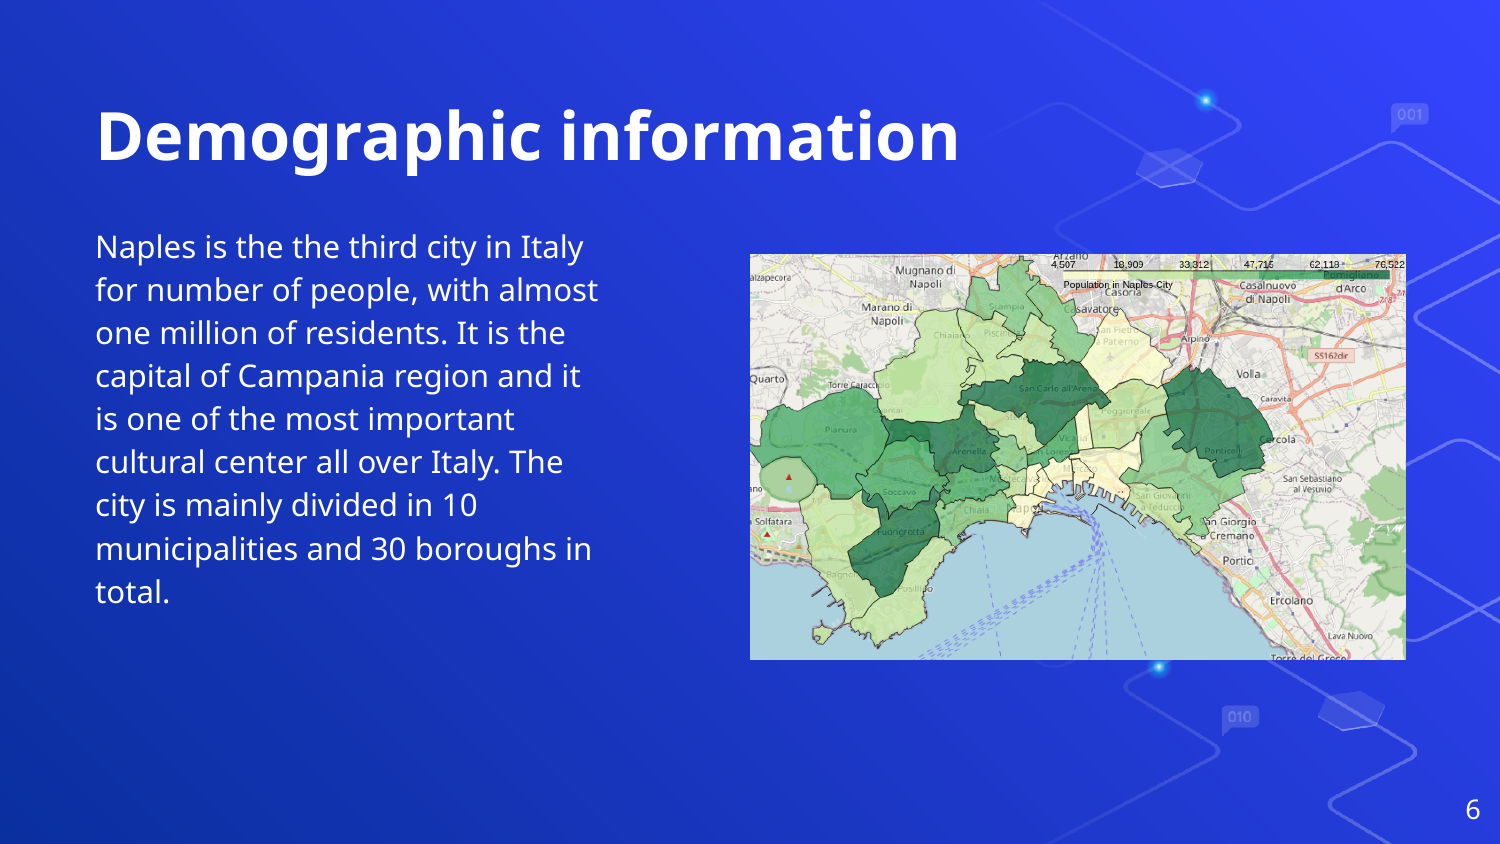

Demographic information
Naples is the the third city in Italy for number of people, with almost one million of residents. It is the capital of Campania region and it is one of the most important cultural center all over Italy. The city is mainly divided in 10 municipalities and 30 boroughs in total.